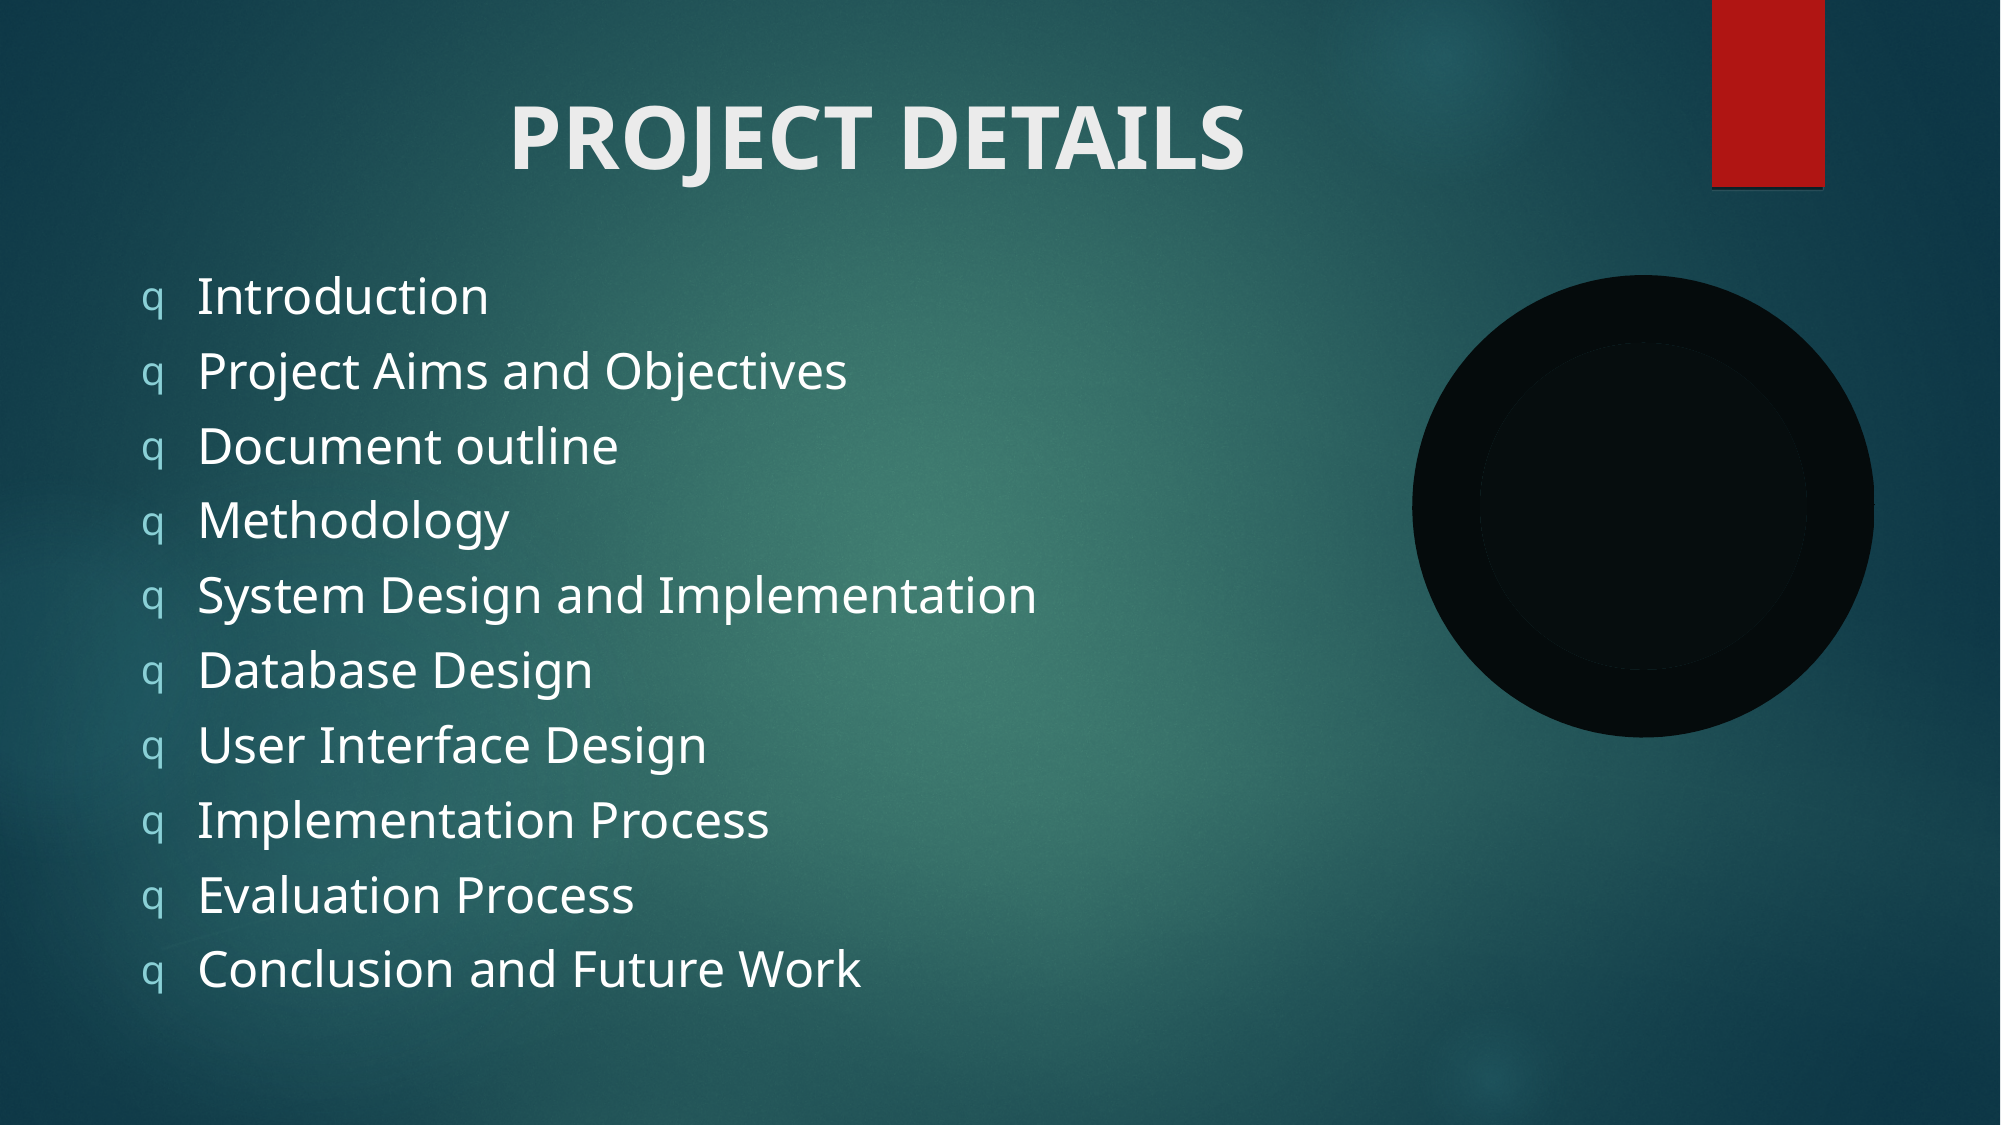

# PROJECT DETAILS
Introduction
Project Aims and Objectives
Document outline
Methodology
System Design and Implementation
Database Design
User Interface Design
Implementation Process
Evaluation Process
Conclusion and Future Work